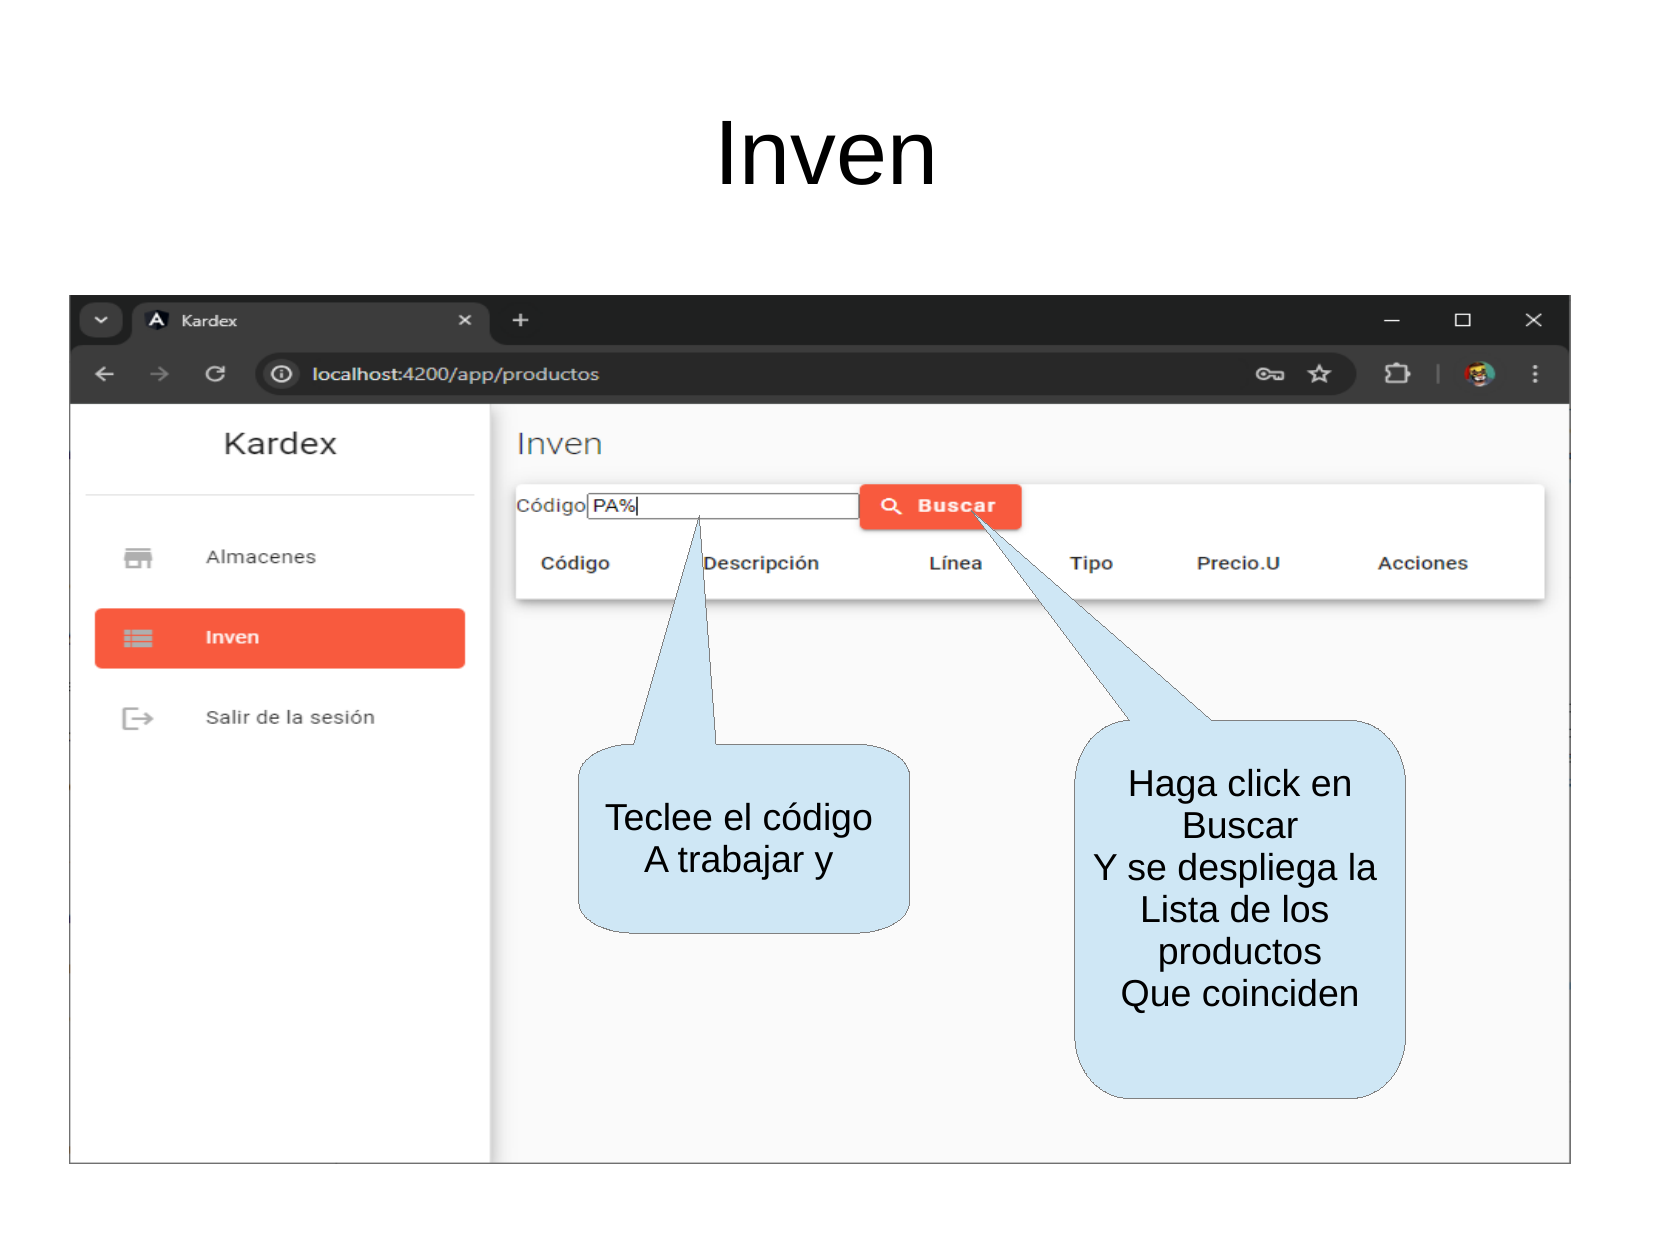

# Inven
Haga click en
Buscar
Y se despliega la
Lista de los
productos
Que coinciden
Teclee el código
A trabajar y